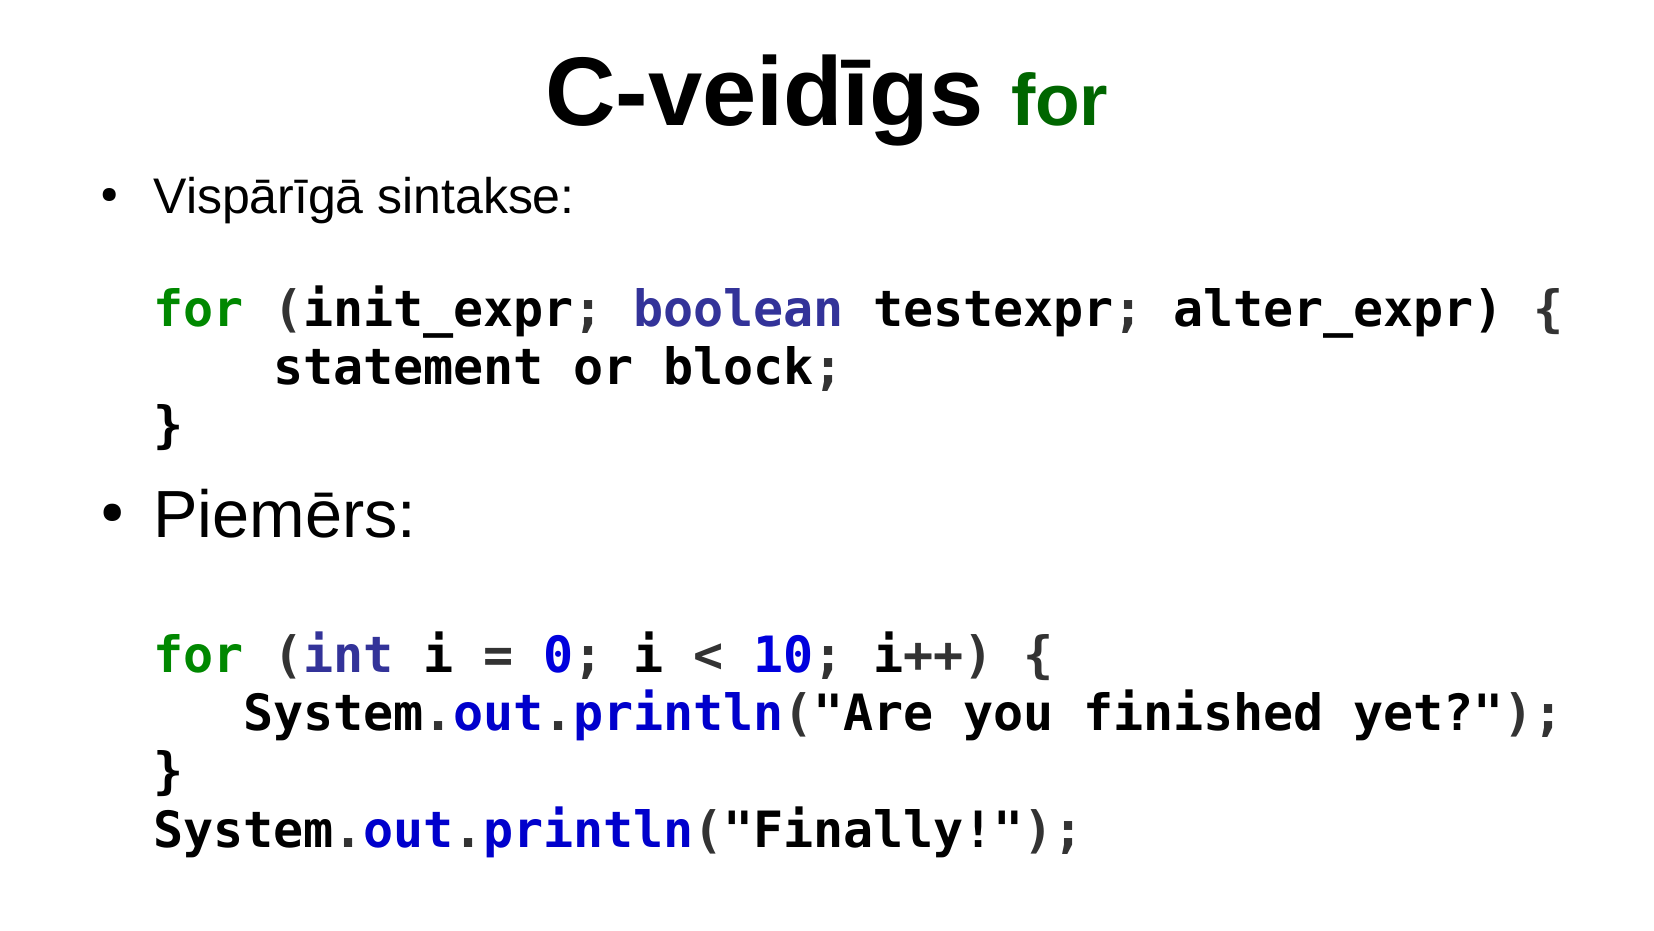

# C-veidīgs for
Vispārīgā sintakse:
for (init_expr; boolean testexpr; alter_expr) {
 statement or block;
}
Piemērs:
for (int i = 0; i < 10; i++) {
 System.out.println("Are you finished yet?");
}
System.out.println("Finally!");